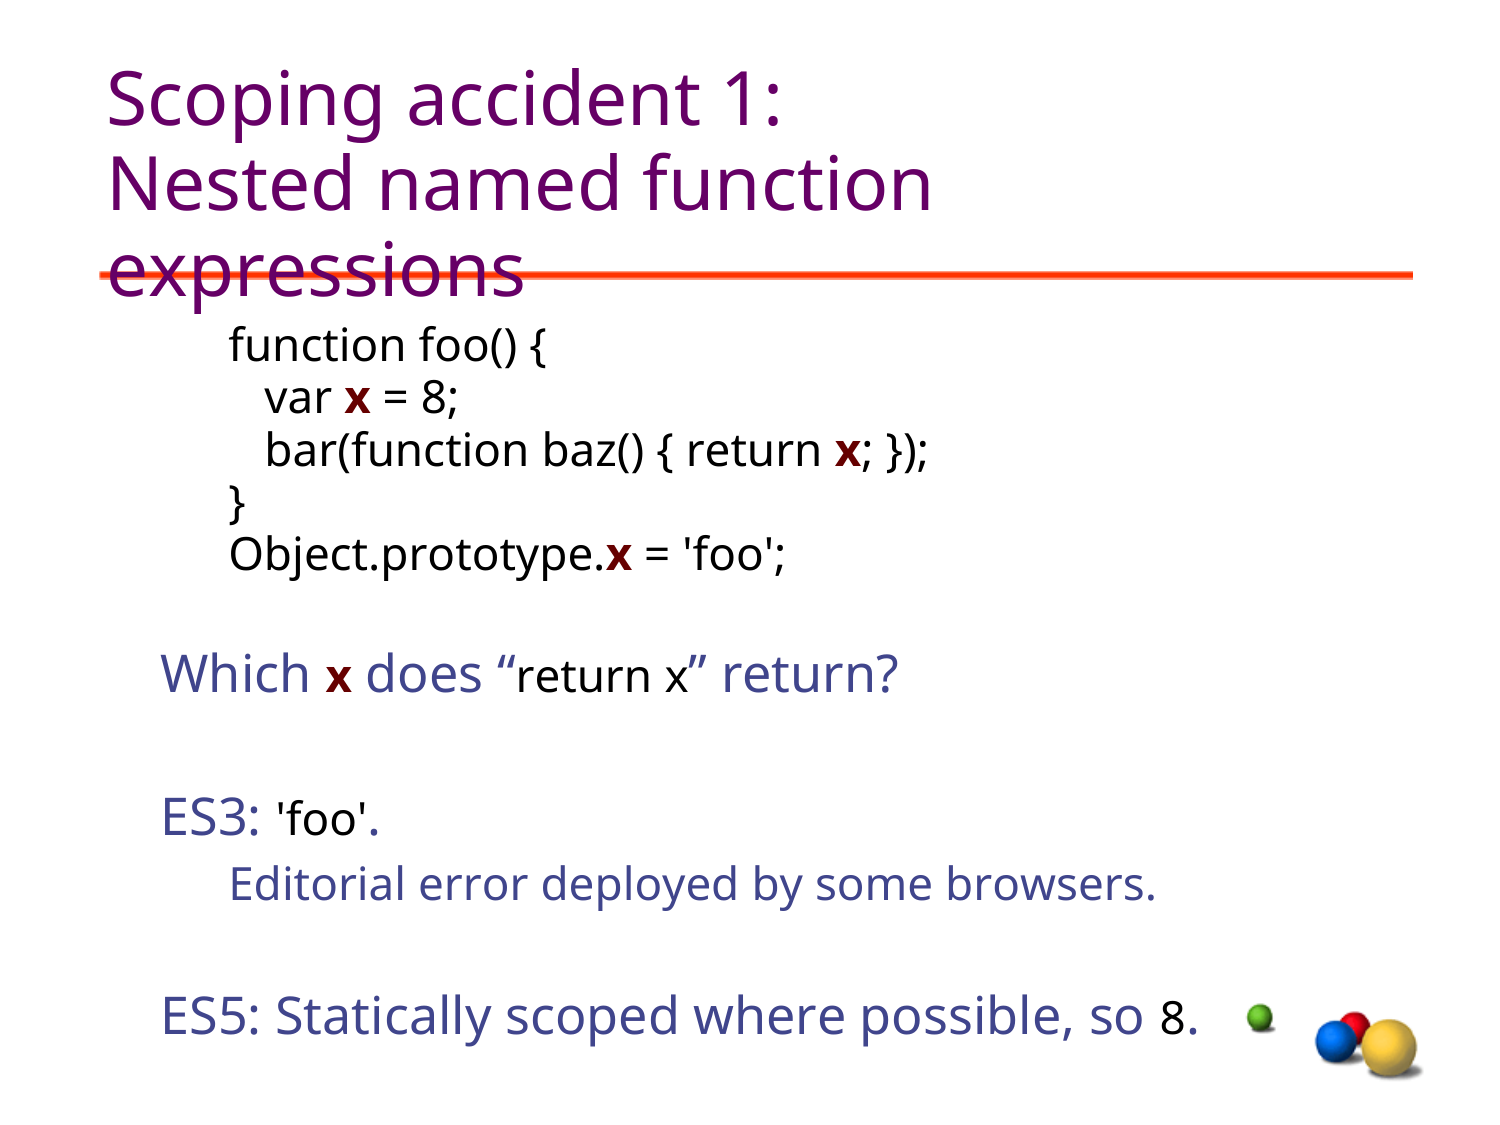

# Scoping accident 1: Nested named function expressions
function foo() {
   var x = 8;
   bar(function baz() { return x; });
}
Object.prototype.x = 'foo';
Which x does “return x” return?
ES3: 'foo'.
Editorial error deployed by some browsers.
ES5: Statically scoped where possible, so 8.